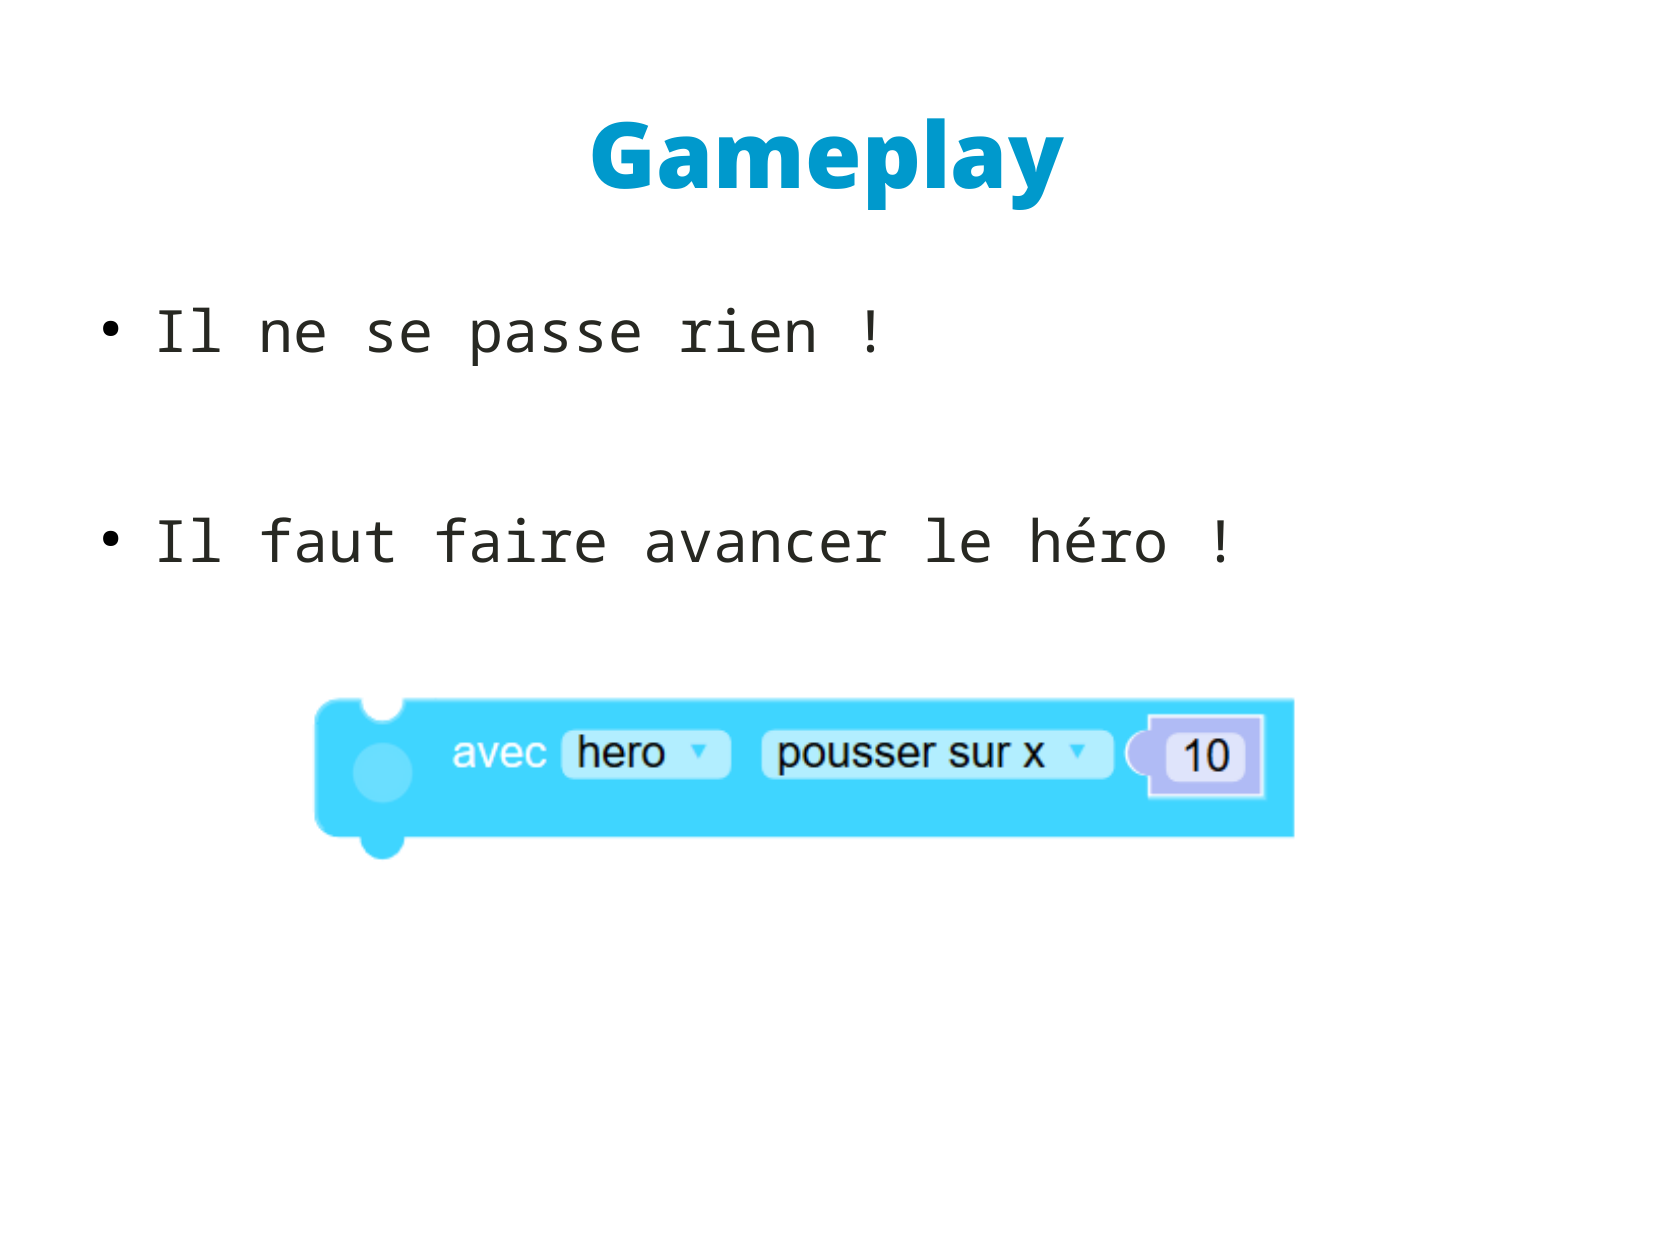

# Gameplay
Il ne se passe rien !
Il faut faire avancer le héro !